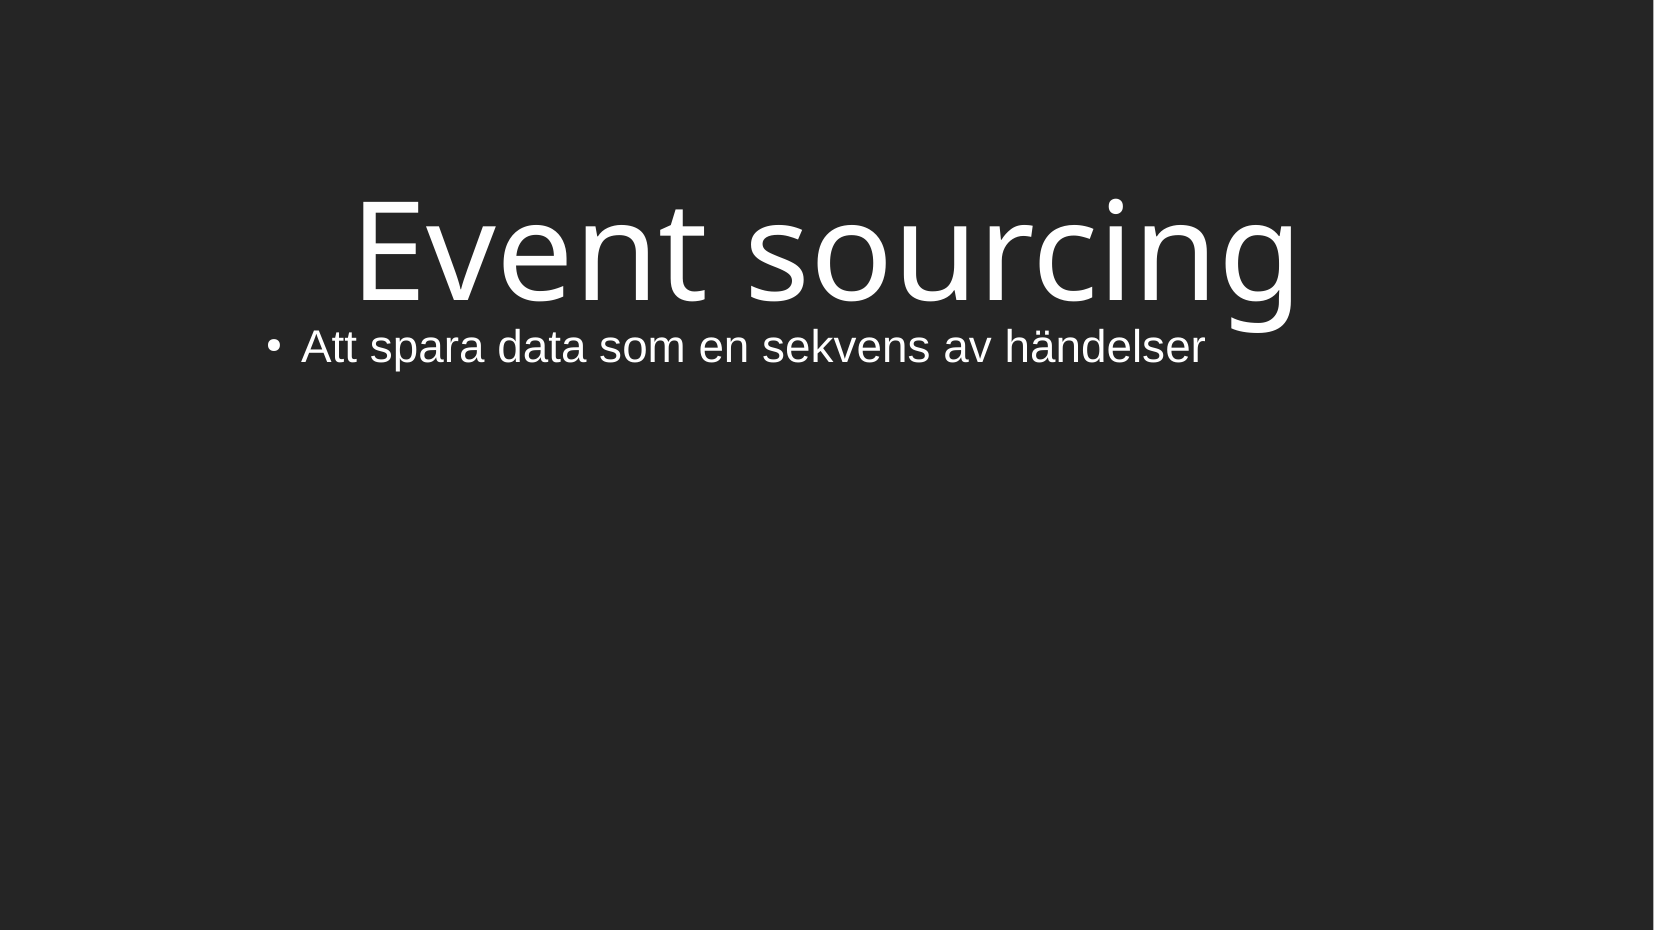

# Event sourcing
Att spara data som en sekvens av händelser